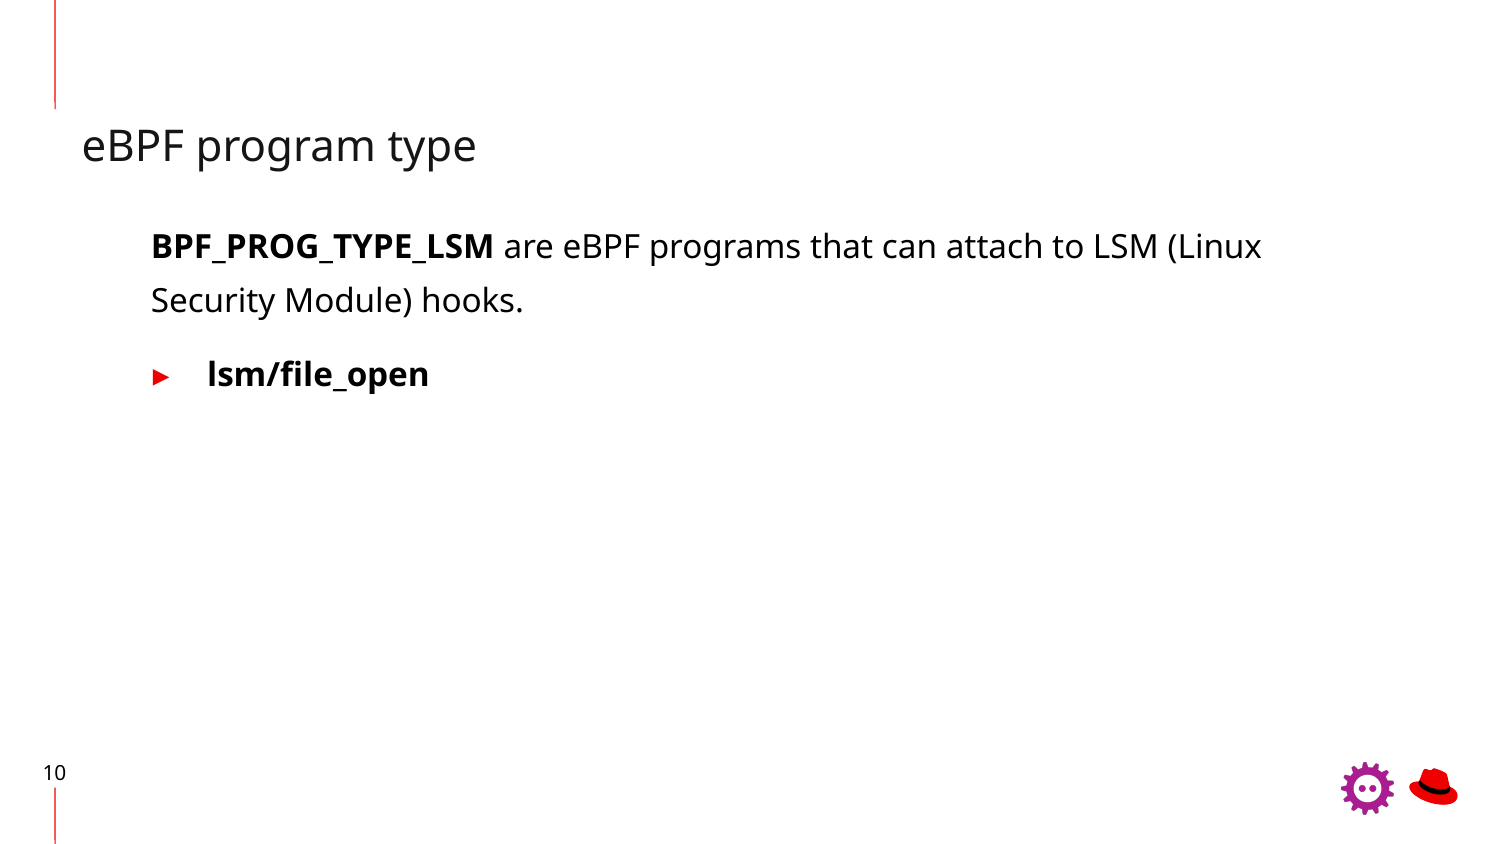

eBPF program type
# BPF_PROG_TYPE_LSM are eBPF programs that can attach to LSM (Linux Security Module) hooks.
lsm/file_open